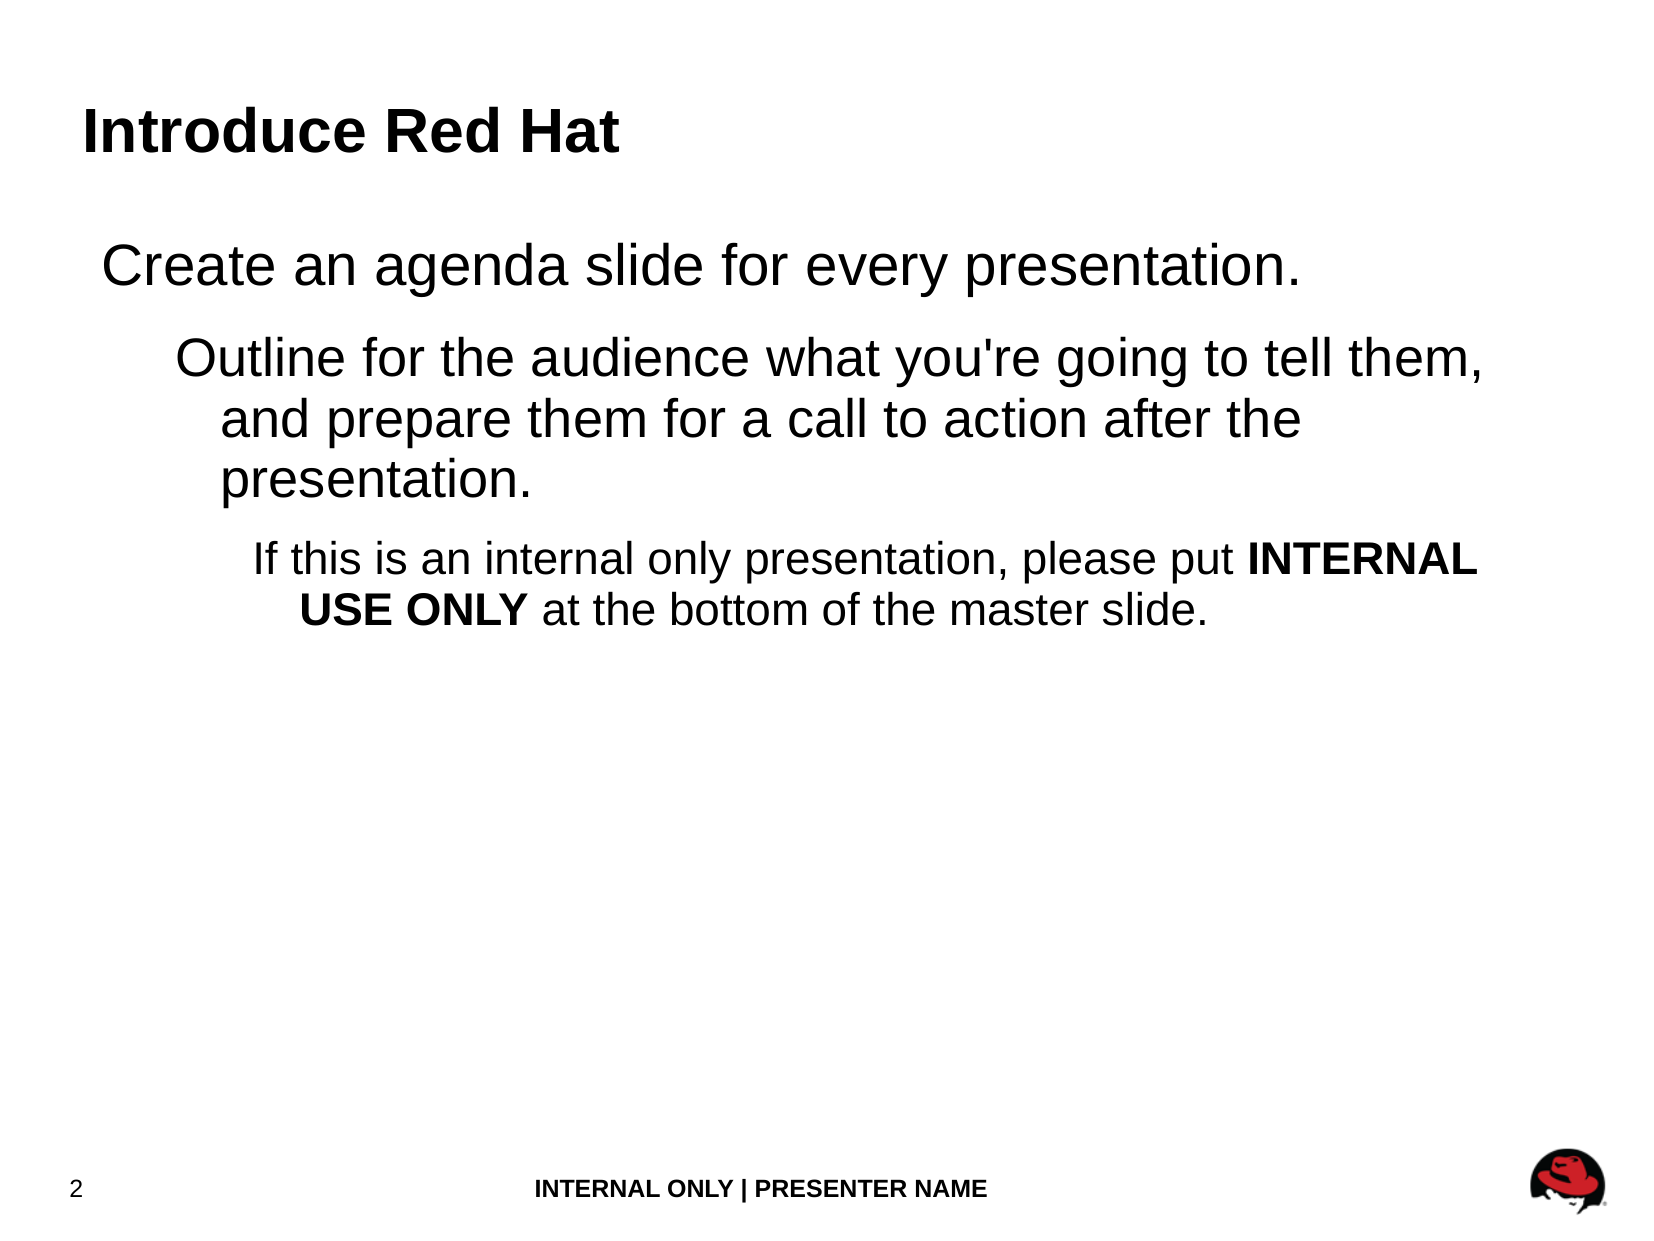

# Introduce Red Hat
Create an agenda slide for every presentation.
Outline for the audience what you're going to tell them, and prepare them for a call to action after the presentation.
If this is an internal only presentation, please put INTERNAL USE ONLY at the bottom of the master slide.